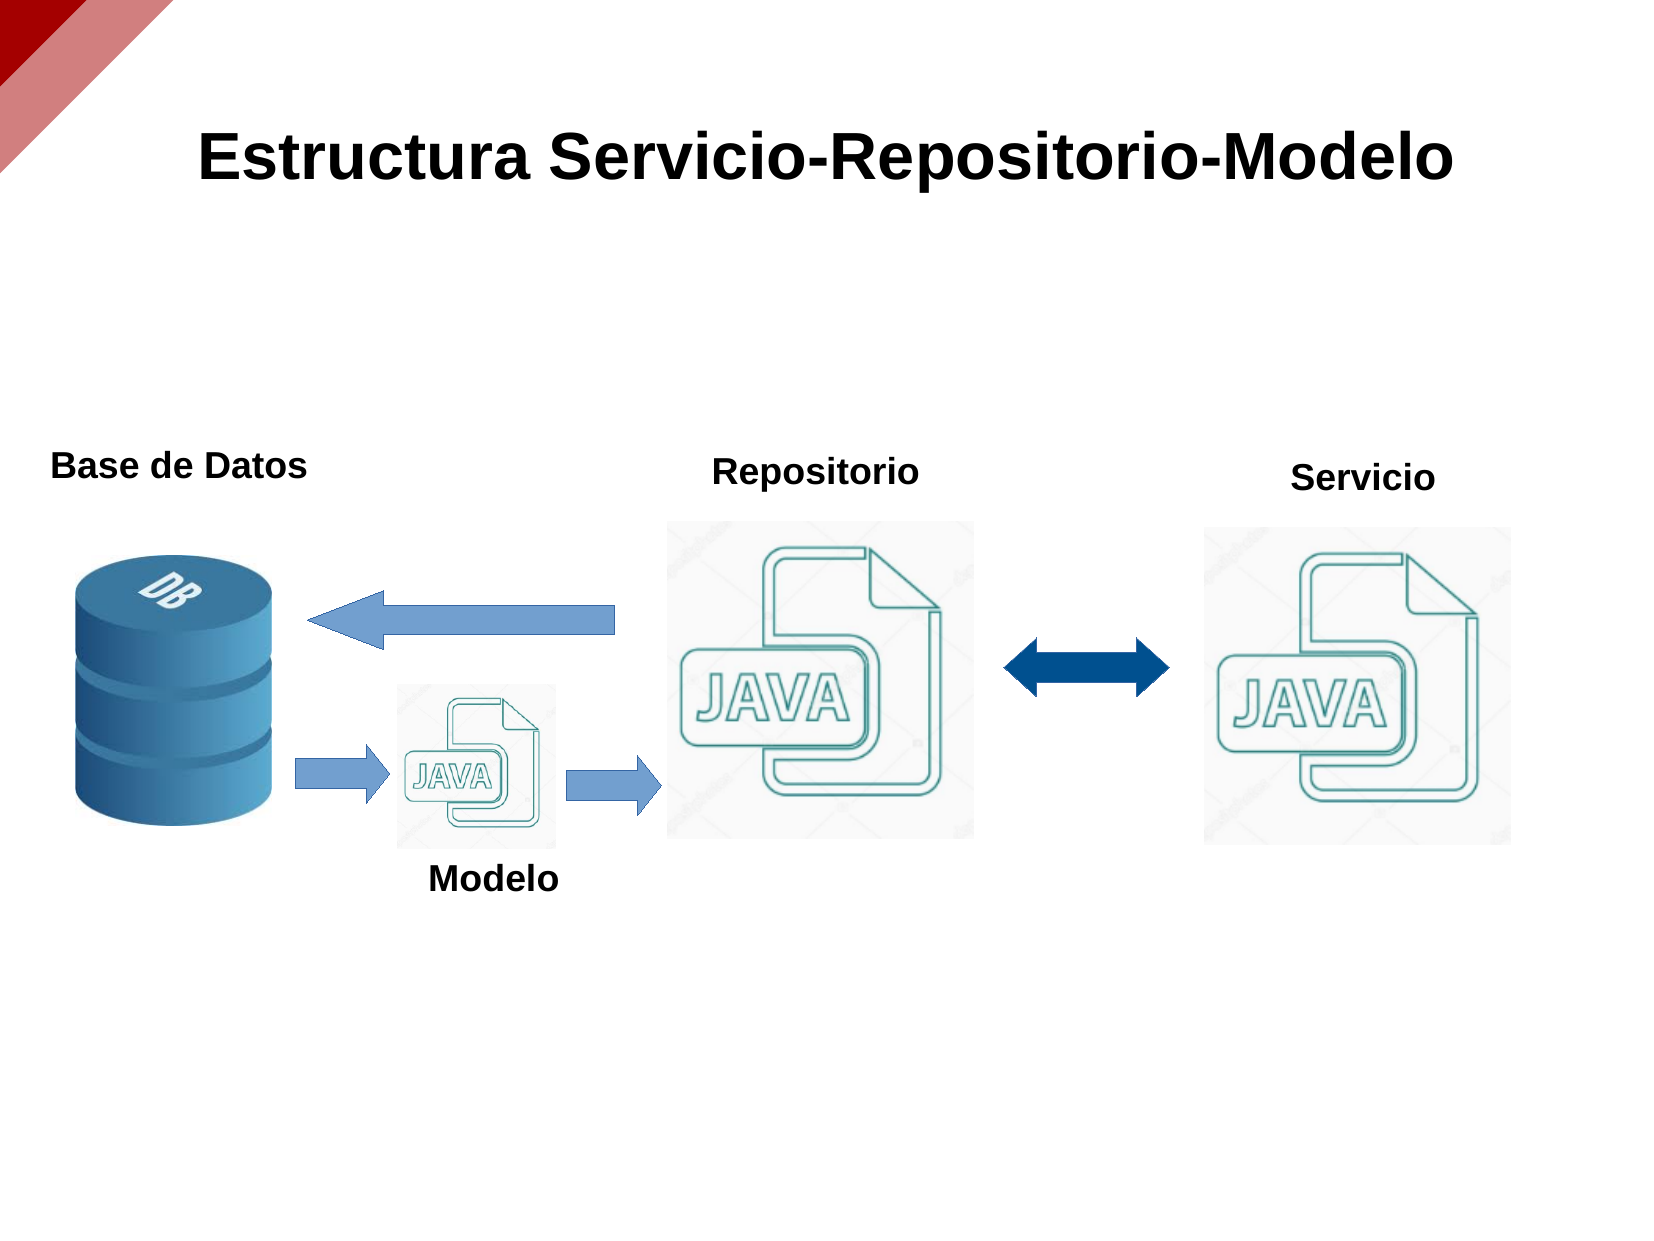

# Estructura Servicio-Repositorio-Modelo
Base de Datos
Repositorio
Servicio
Modelo